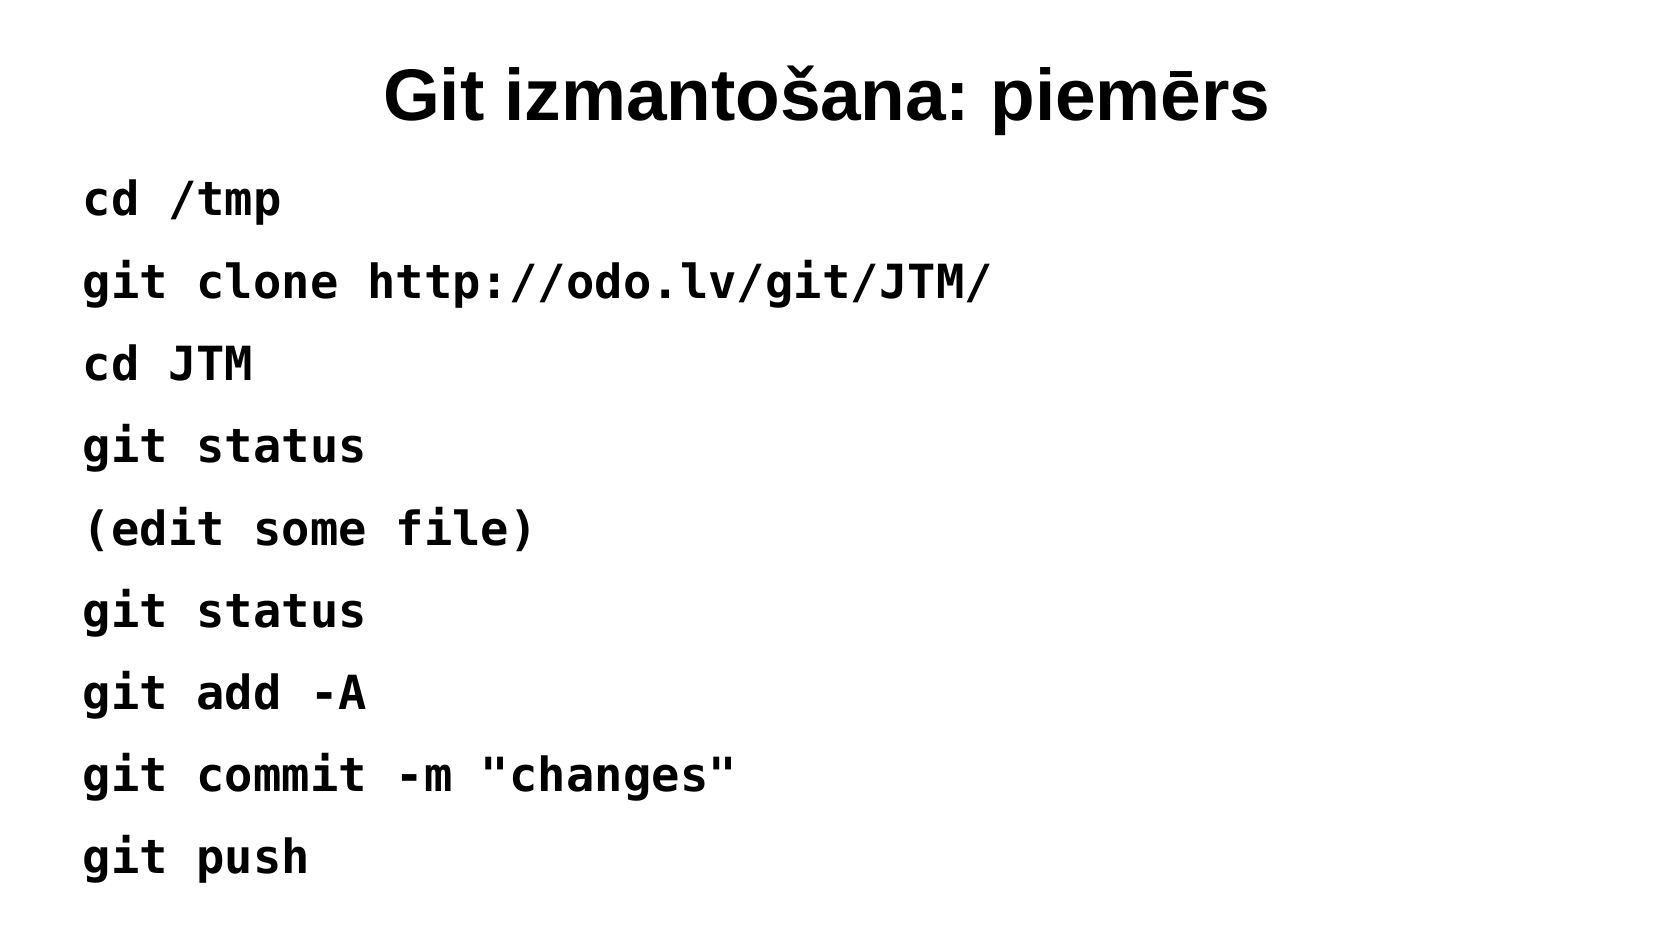

# Git izmantošana: piemērs
cd /tmp
git clone http://odo.lv/git/JTM/
cd JTM
git status
(edit some file)
git status
git add -A
git commit -m "changes"
git push